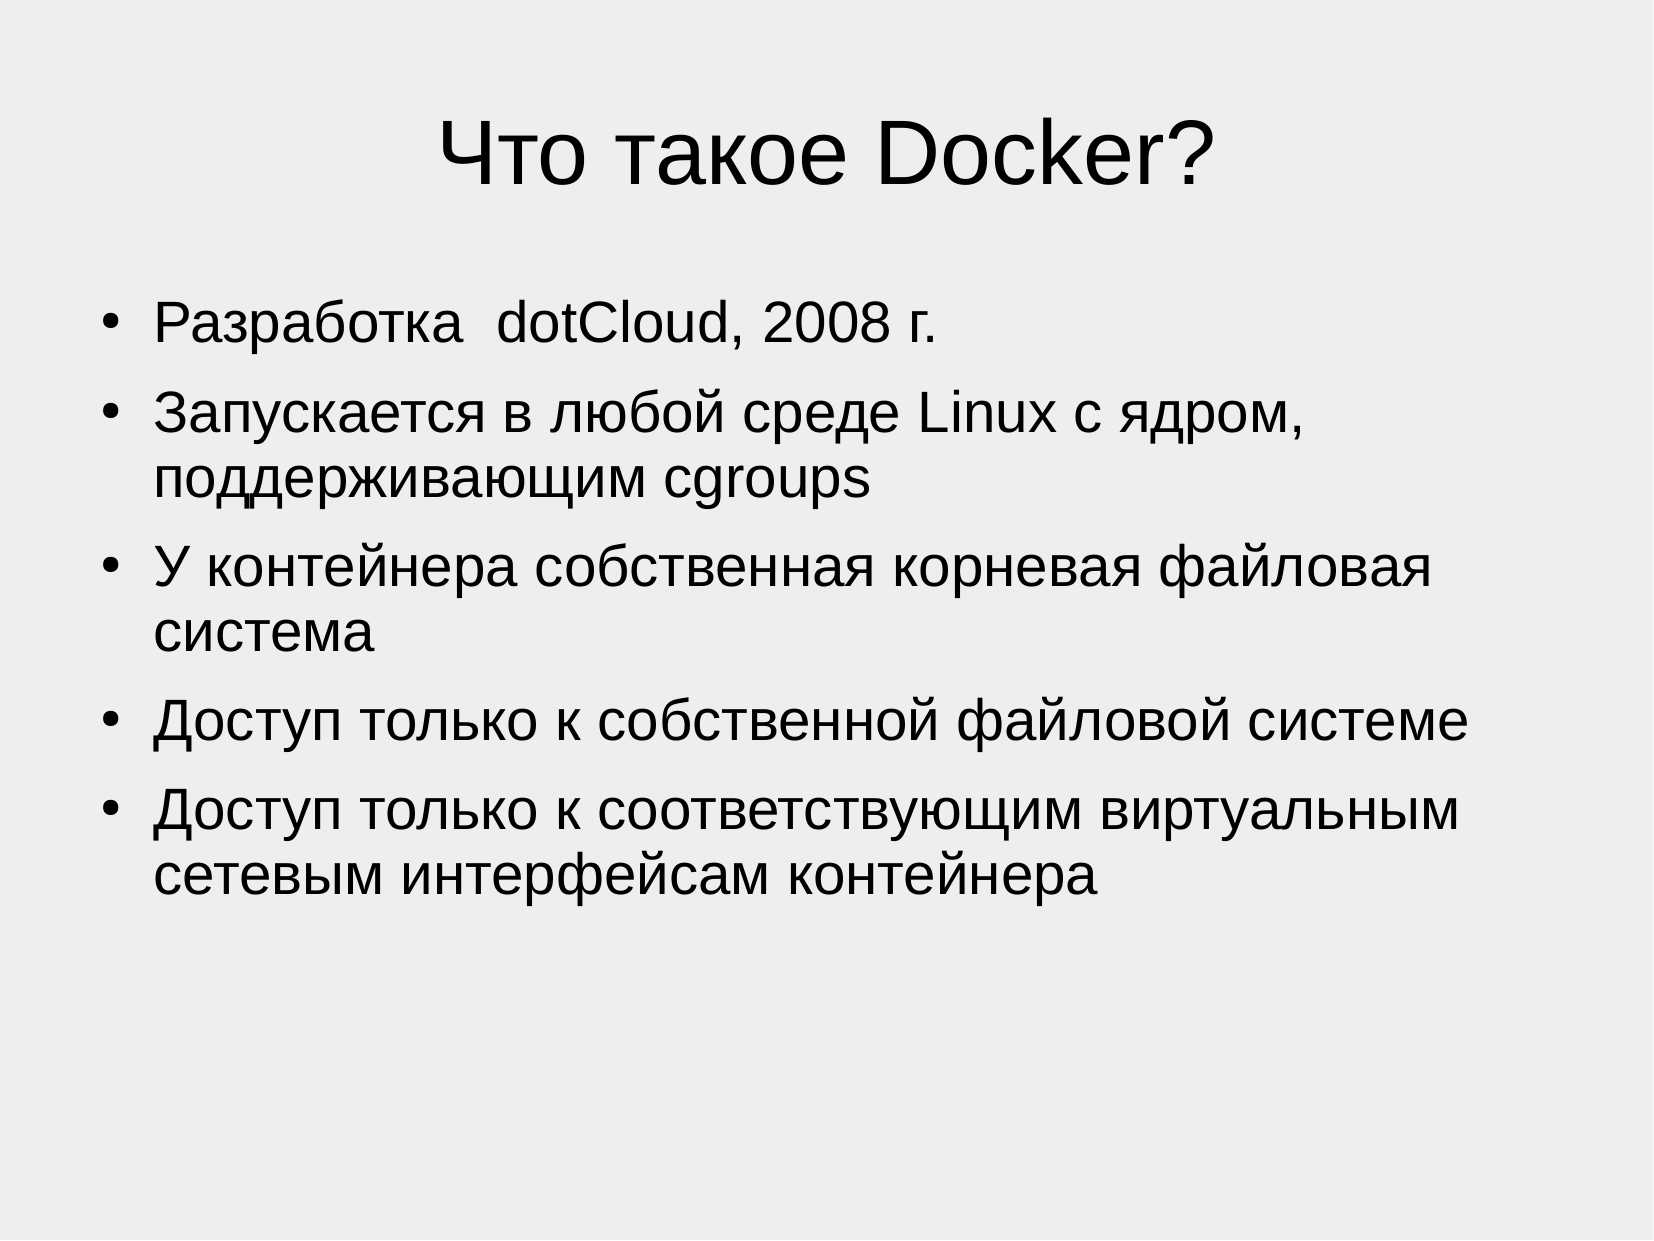

Что такое Docker?
# Разработка dotCloud, 2008 г.
Запускается в любой среде Linux с ядром, поддерживающим cgroups
У контейнера собственная корневая файловая система
Доступ только к собственной файловой системе
Доступ только к соответствующим виртуальным сетевым интерфейсам контейнера